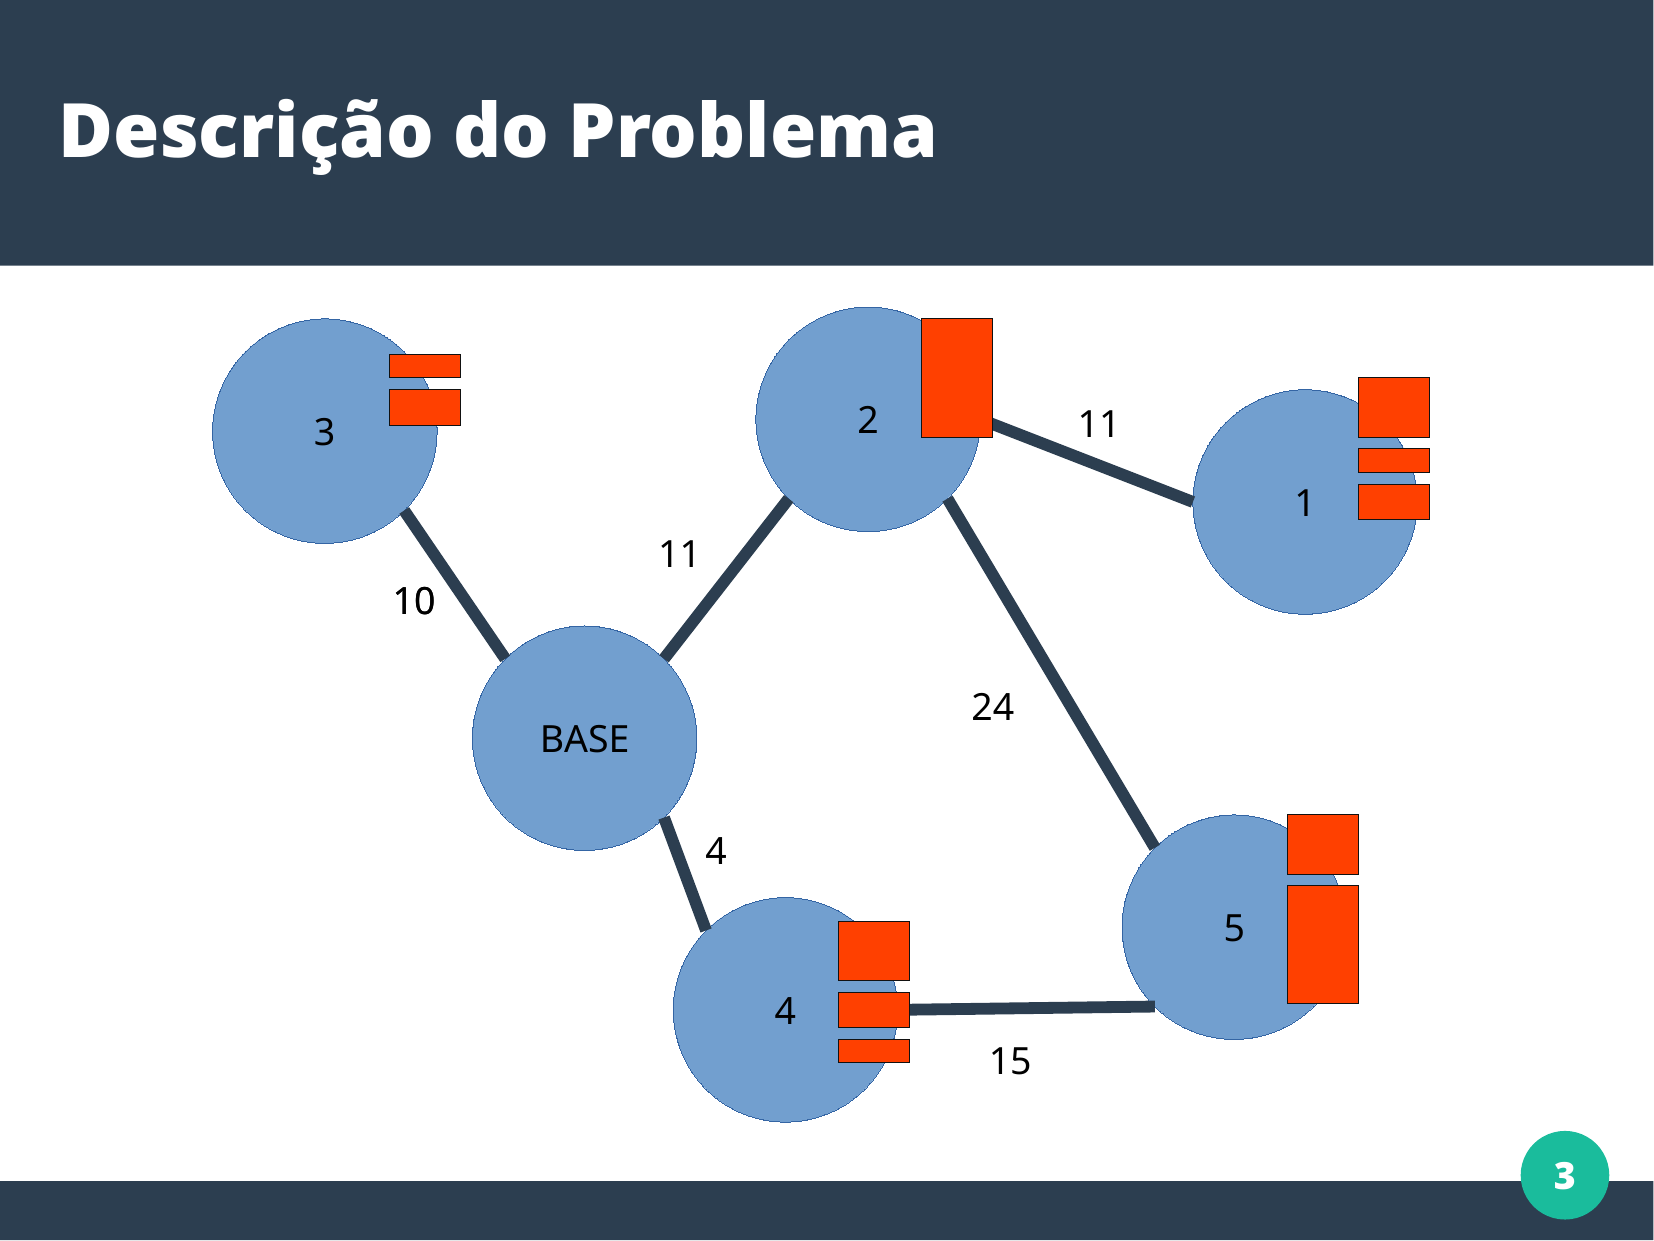

# Descrição do Problema
2
3
1
11
11
10
10
BASE
24
5
4
4
15
3